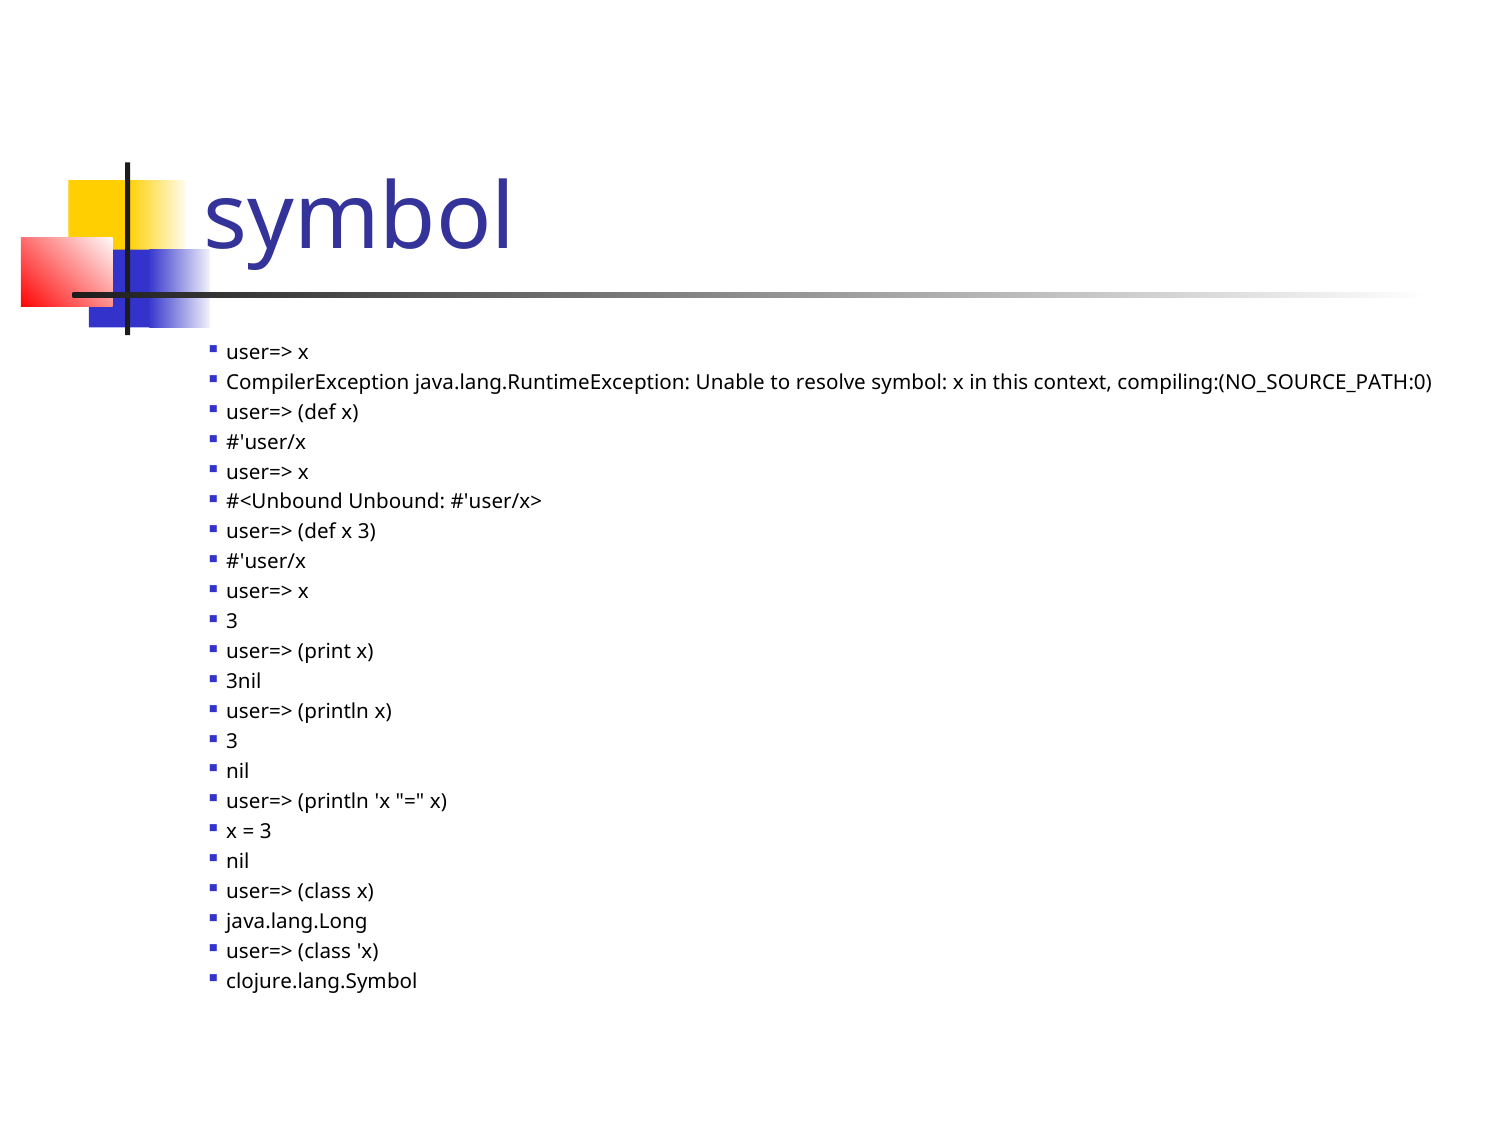

# symbol
user=> x
CompilerException java.lang.RuntimeException: Unable to resolve symbol: x in this context, compiling:(NO_SOURCE_PATH:0)
user=> (def x)
#'user/x
user=> x
#<Unbound Unbound: #'user/x>
user=> (def x 3)
#'user/x
user=> x
3
user=> (print x)
3nil
user=> (println x)
3
nil
user=> (println 'x "=" x)
x = 3
nil
user=> (class x)
java.lang.Long
user=> (class 'x)
clojure.lang.Symbol